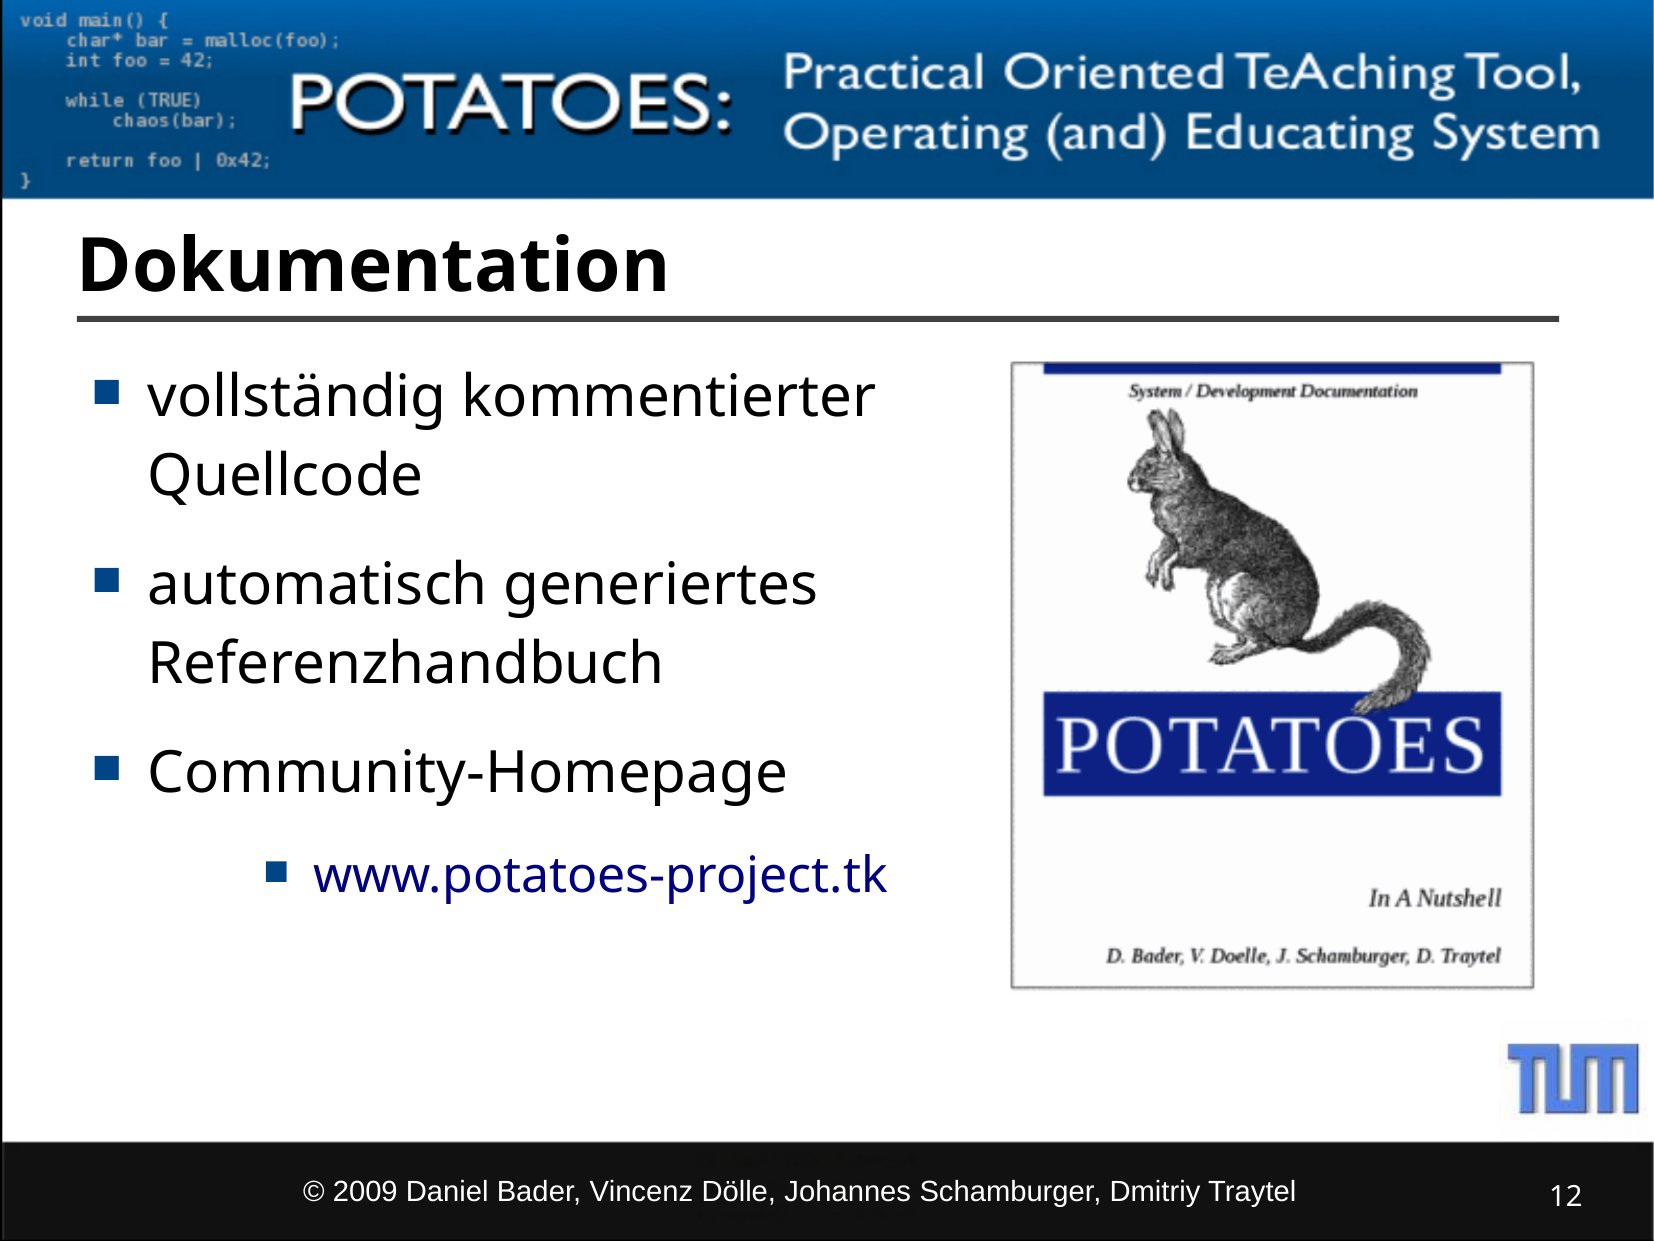

# Dokumentation
vollständig kommentierter Quellcode
automatisch generiertes Referenzhandbuch
Community-Homepage
www.potatoes-project.tk
12